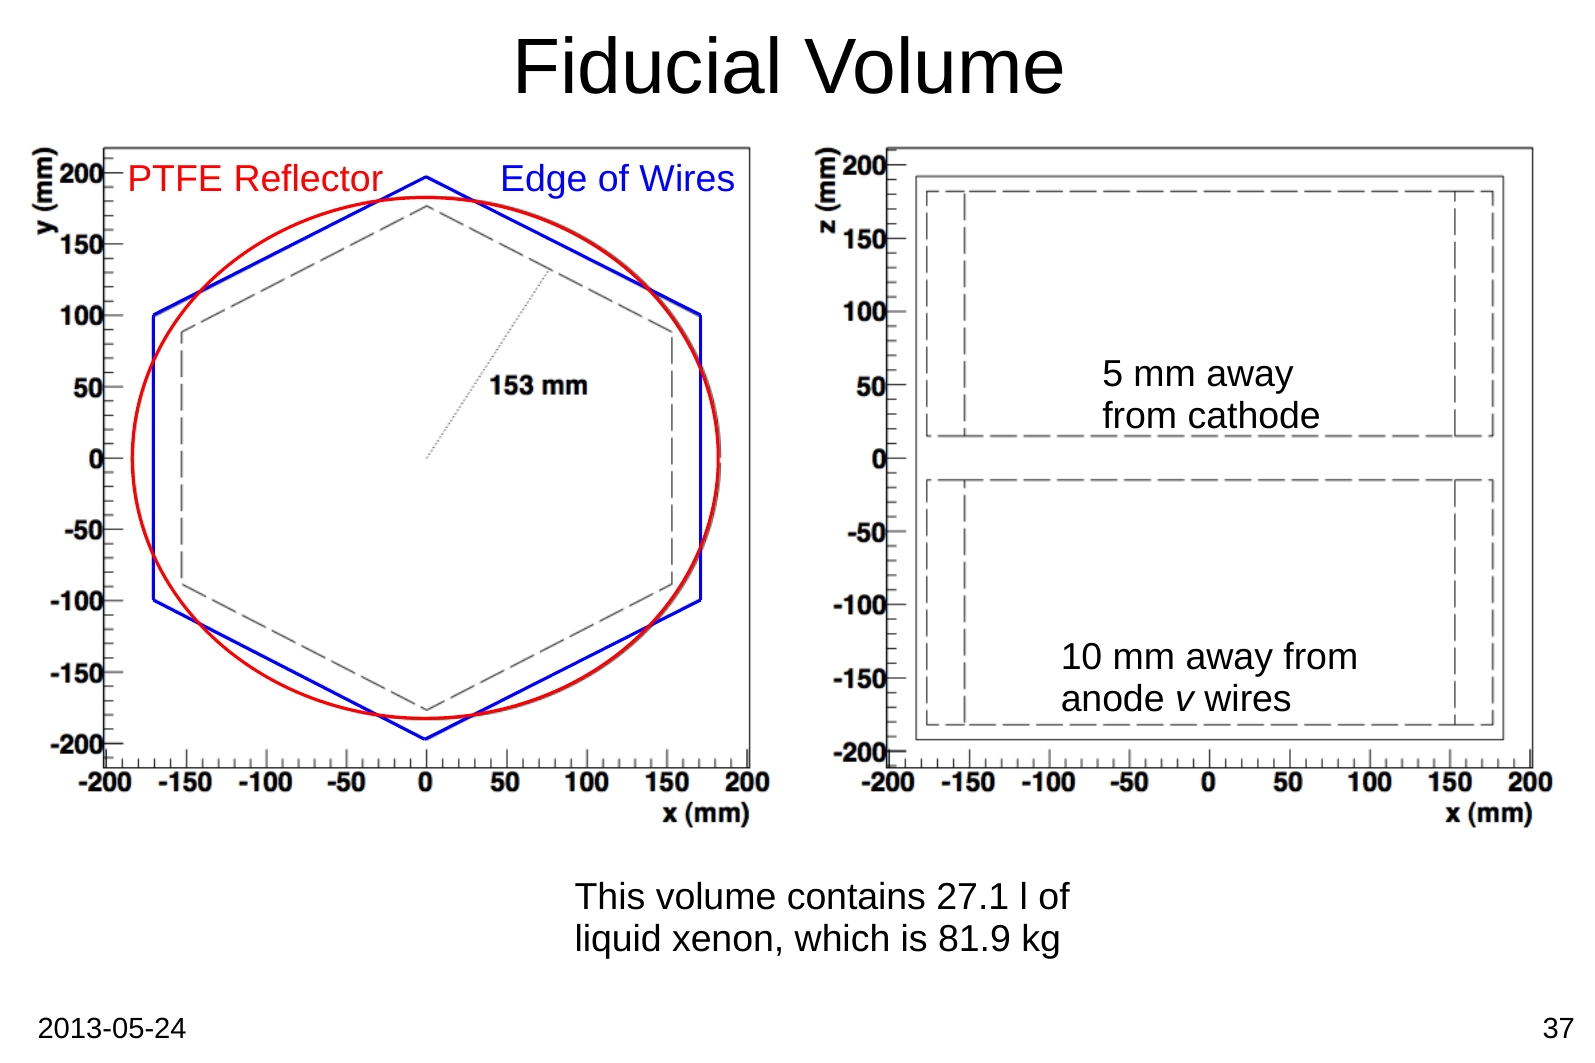

# Fiducial Volume
PTFE Reflector
Edge of Wires
5 mm away from cathode
10 mm away from anode v wires
This volume contains 27.1 l of liquid xenon, which is 81.9 kg
2013-05-24
37